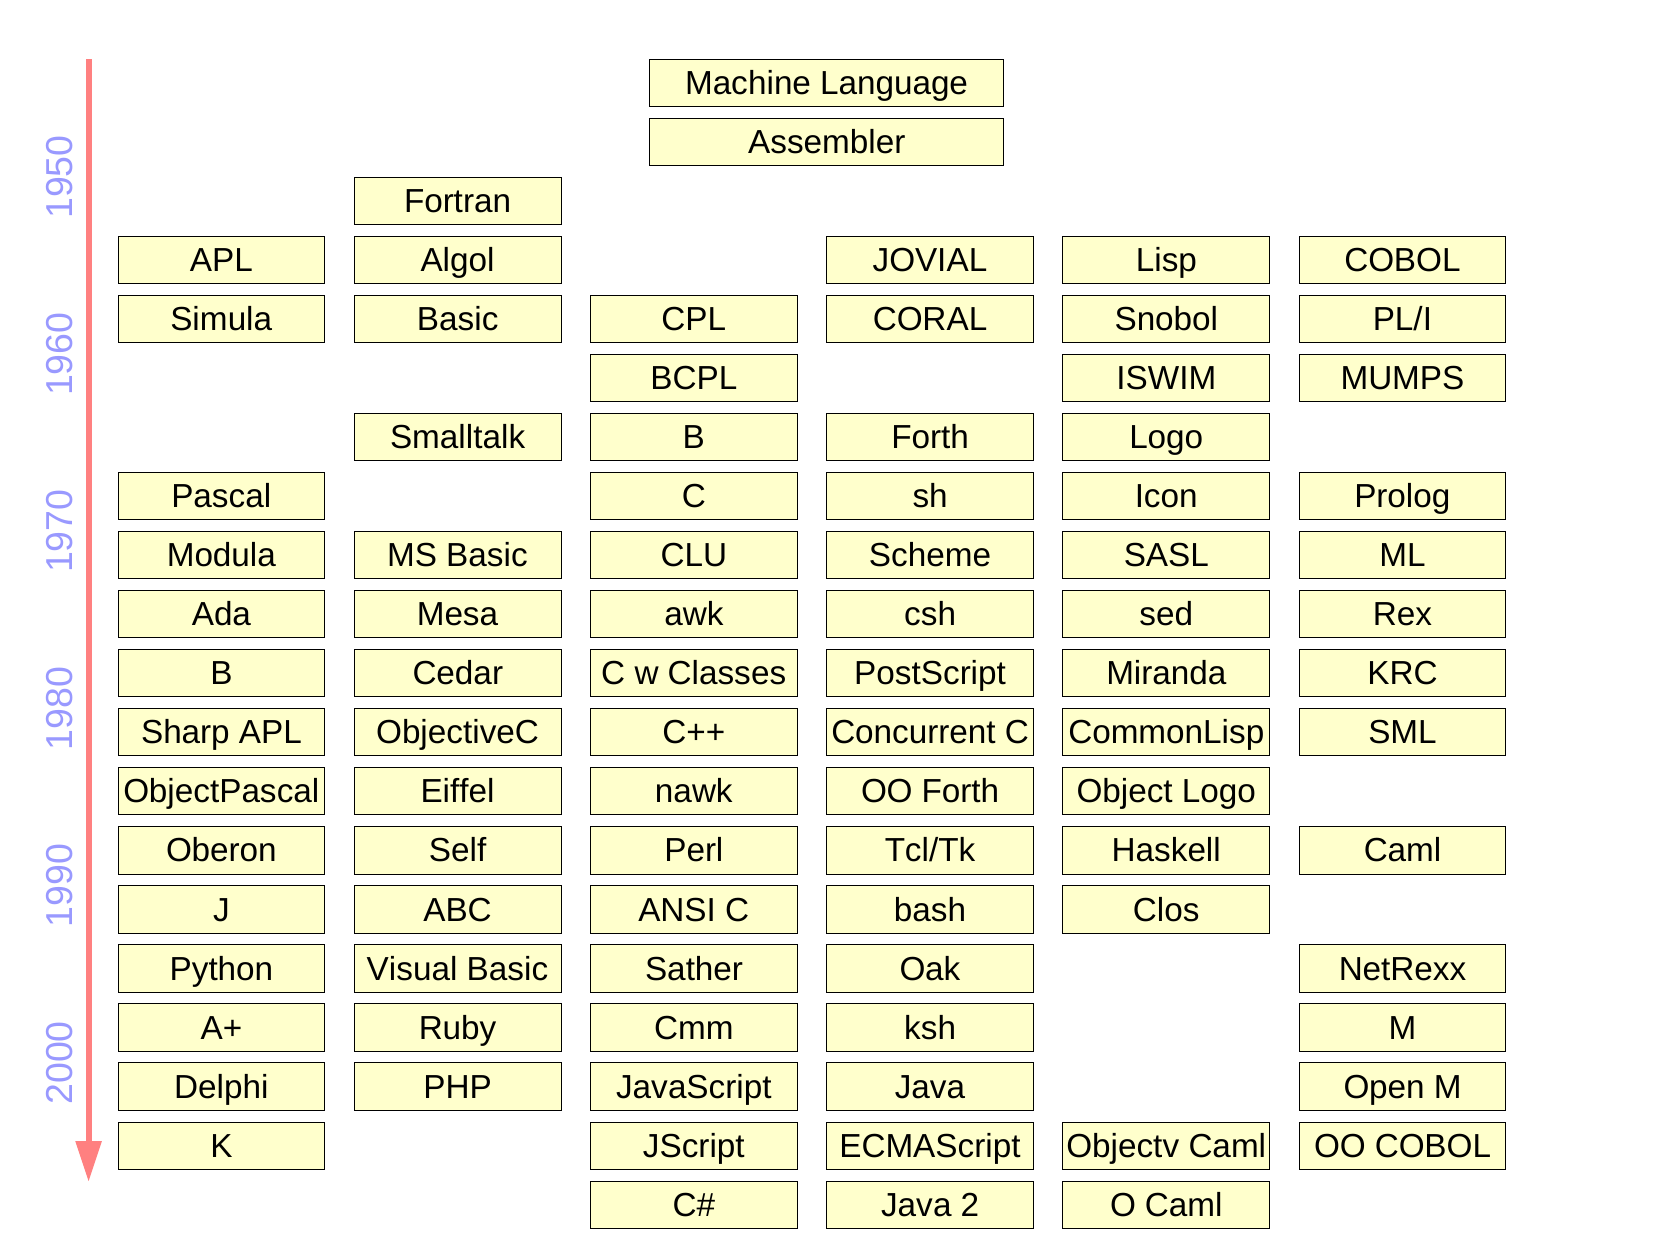

1950
1960
1970
1980
1990
2000
Machine Language
Assembler
Fortran
APL
Algol
JOVIAL
Lisp
COBOL
Simula
Basic
CPL
CORAL
Snobol
PL/I
BCPL
ISWIM
MUMPS
Smalltalk
B
Forth
Logo
Pascal
C
sh
Icon
Prolog
Modula
MS Basic
CLU
Scheme
SASL
ML
Ada
Mesa
awk
csh
sed
Rex
B
Cedar
C w Classes
PostScript
Miranda
KRC
Sharp APL
ObjectiveC
C++
Concurrent C
CommonLisp
SML
ObjectPascal
Eiffel
nawk
OO Forth
Object Logo
Oberon
Self
Perl
Tcl/Tk
Haskell
Caml
J
ABC
ANSI C
bash
Clos
Python
Visual Basic
Sather
Oak
NetRexx
A+
Ruby
Cmm
ksh
M
Delphi
PHP
JavaScript
Java
Open M
K
JScript
ECMAScript
Objectv Caml
OO COBOL
C#
Java 2
O Caml